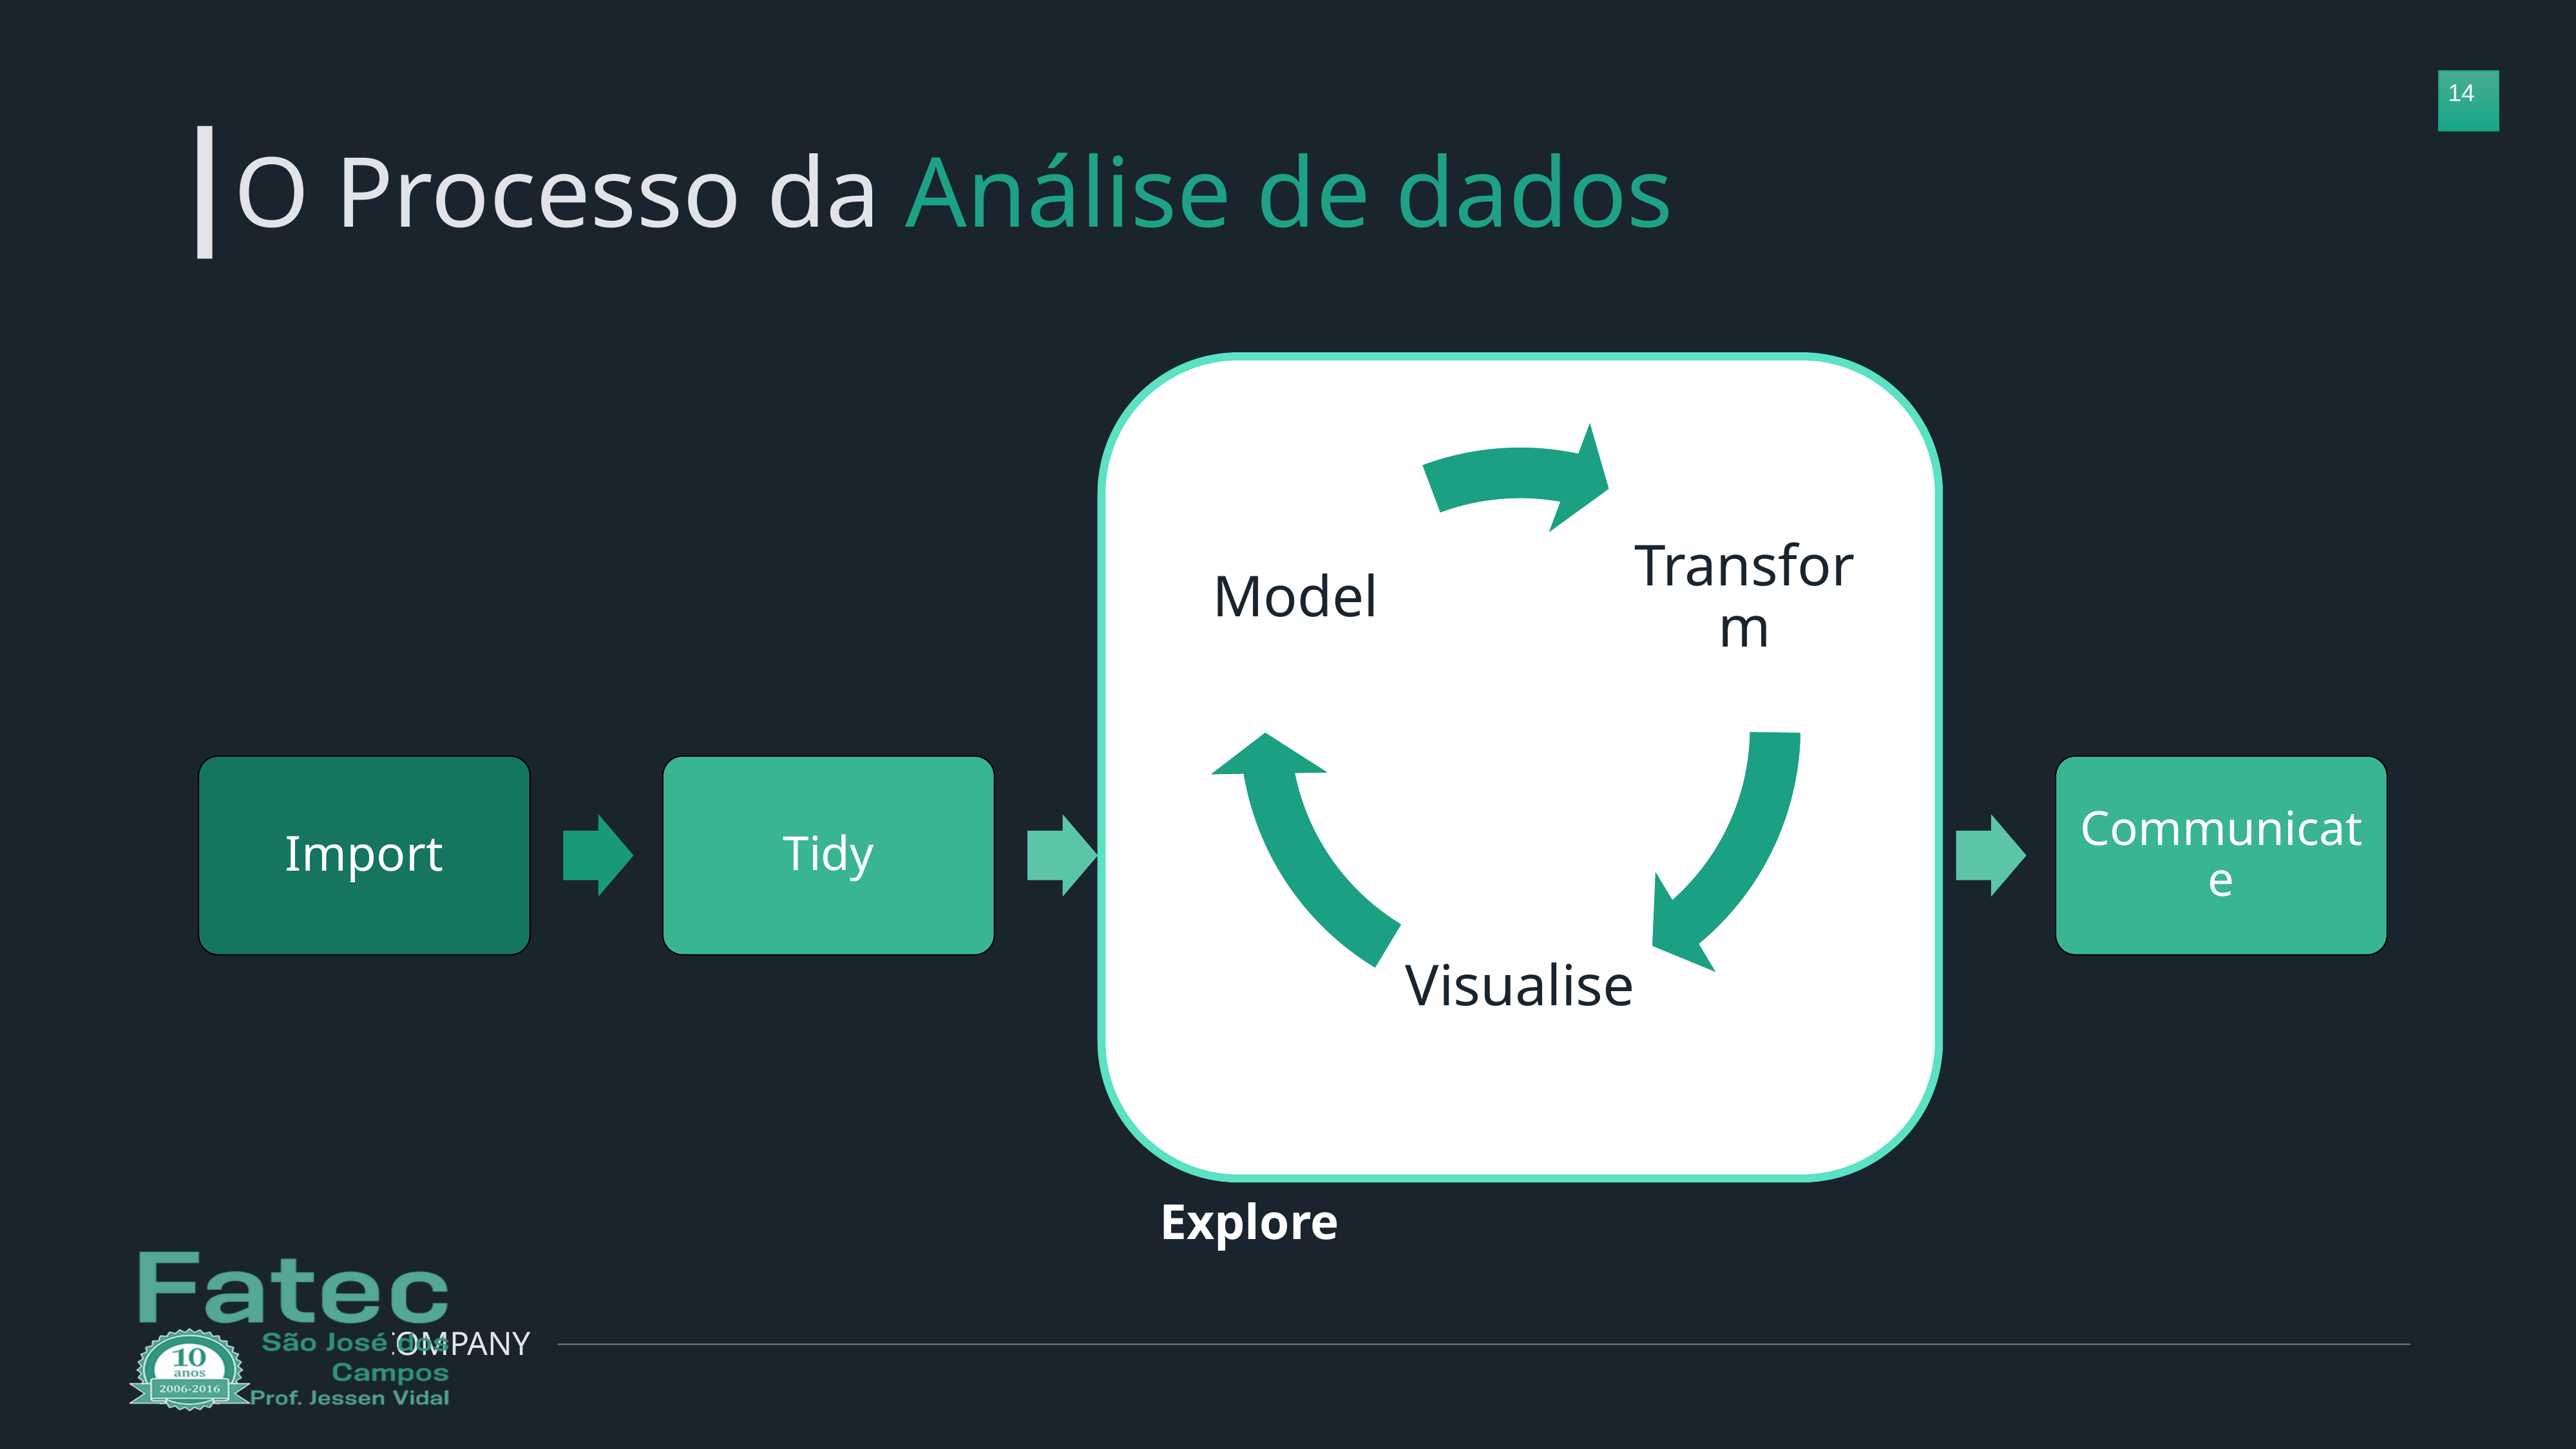

O Processo da Análise de dados
Model
Transform
Visualise
Import
Tidy
Communicate
Explore